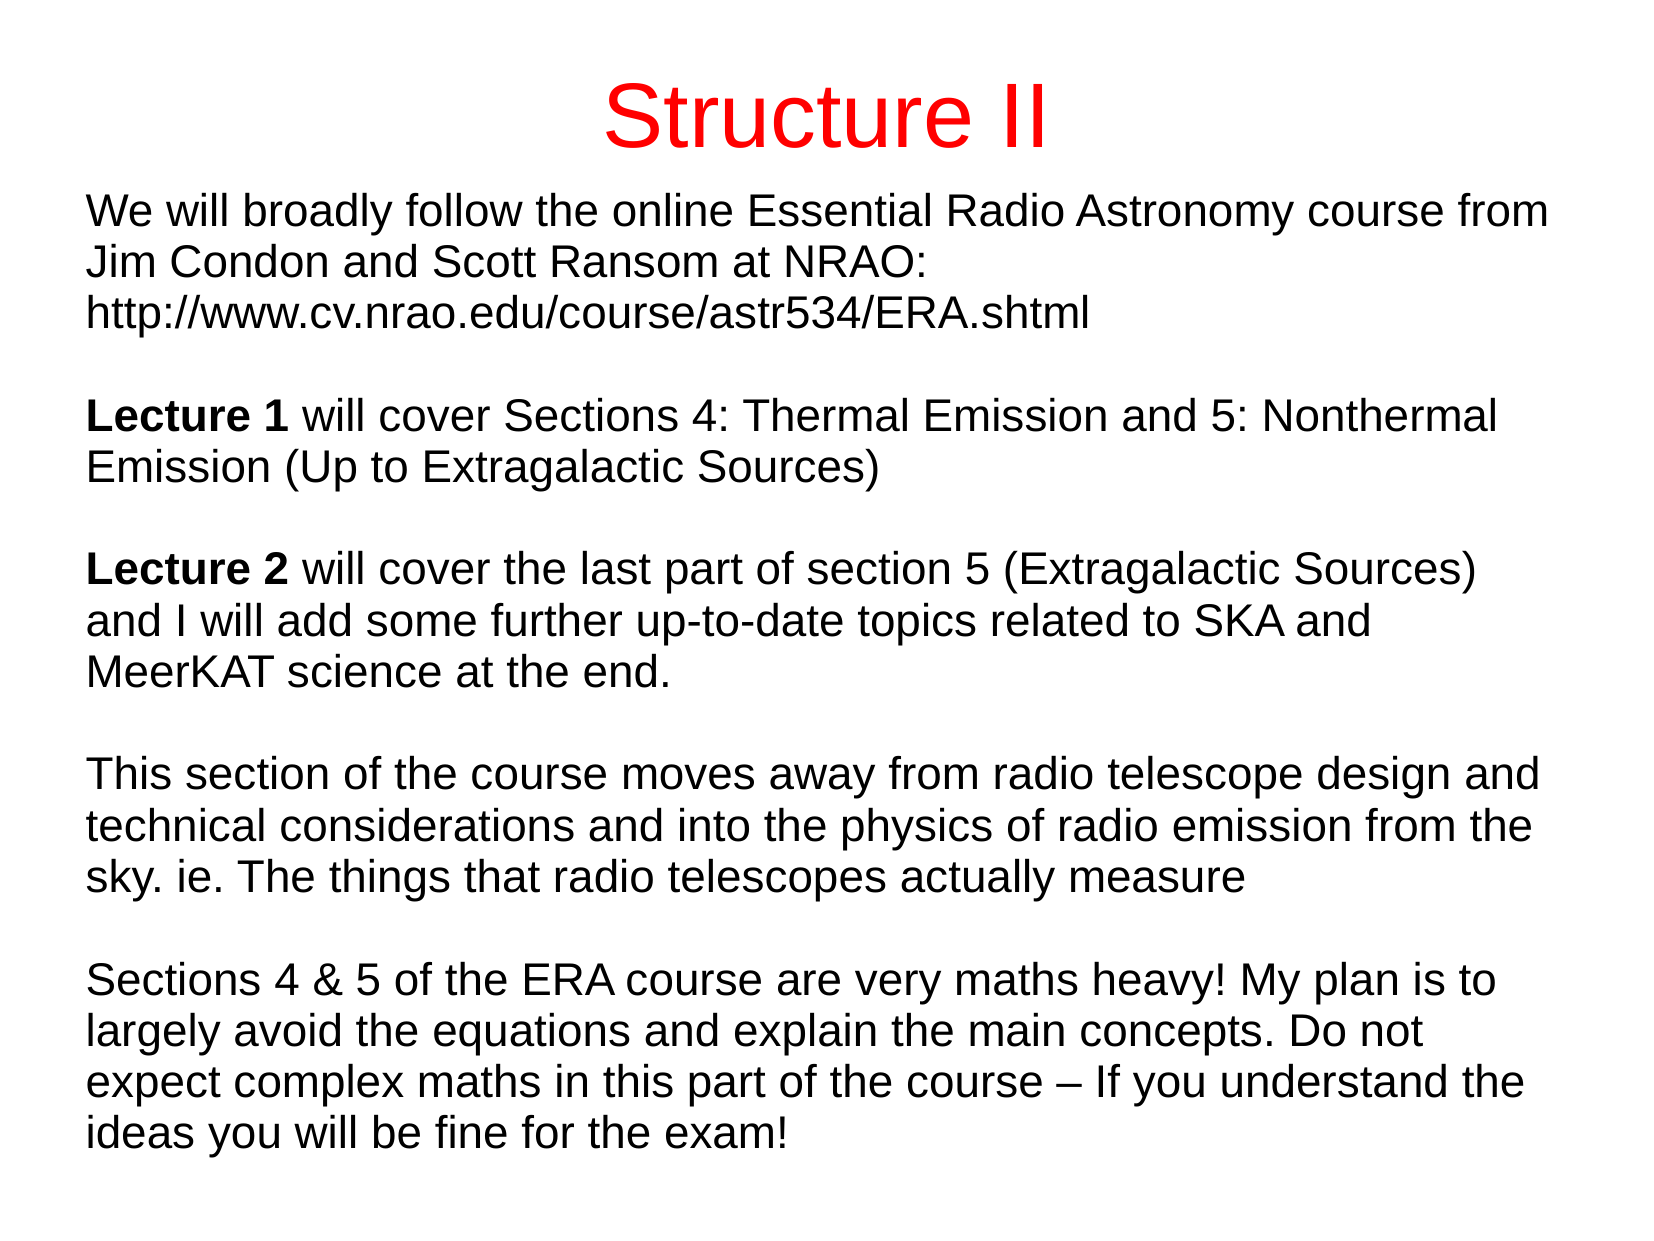

# Structure II
We will broadly follow the online Essential Radio Astronomy course from Jim Condon and Scott Ransom at NRAO:
http://www.cv.nrao.edu/course/astr534/ERA.shtml
Lecture 1 will cover Sections 4: Thermal Emission and 5: Nonthermal Emission (Up to Extragalactic Sources)
Lecture 2 will cover the last part of section 5 (Extragalactic Sources) and I will add some further up-to-date topics related to SKA and MeerKAT science at the end.
This section of the course moves away from radio telescope design and technical considerations and into the physics of radio emission from the sky. ie. The things that radio telescopes actually measure
Sections 4 & 5 of the ERA course are very maths heavy! My plan is to largely avoid the equations and explain the main concepts. Do not expect complex maths in this part of the course – If you understand the ideas you will be fine for the exam!